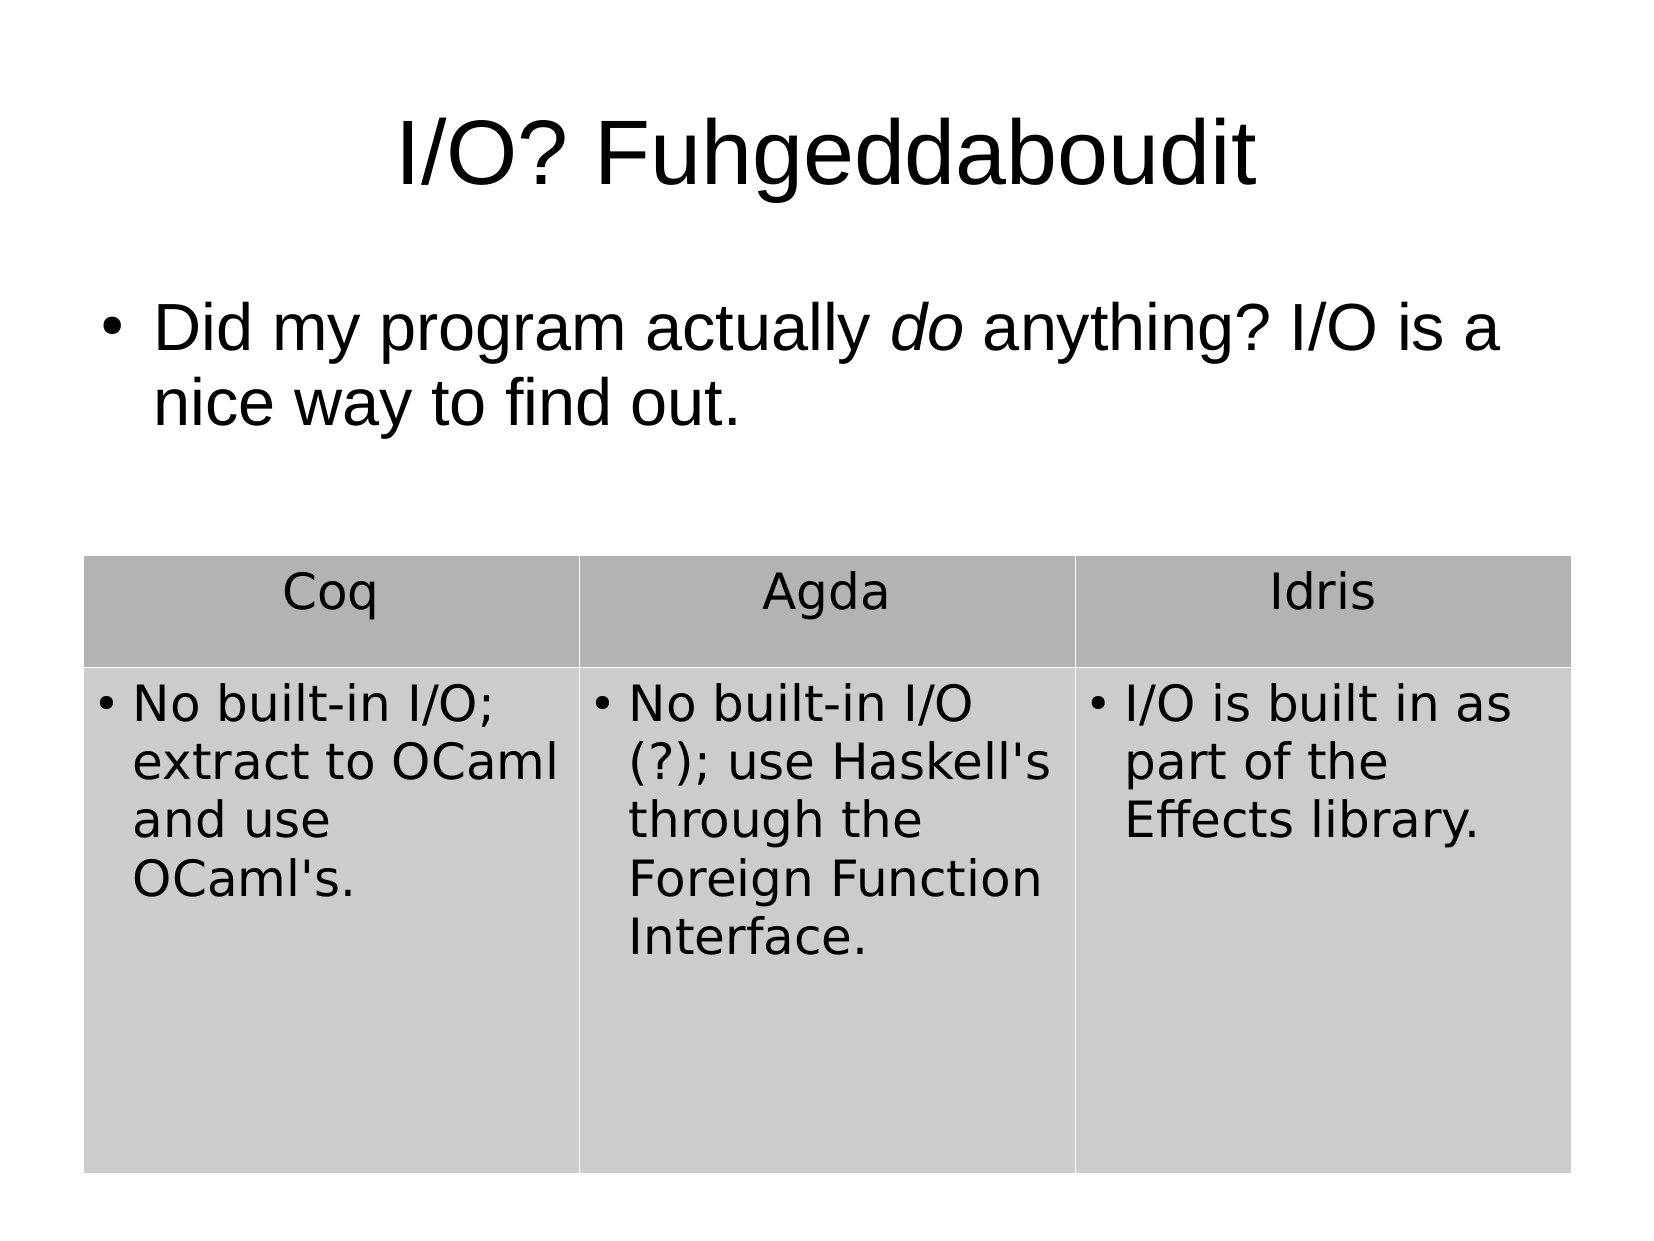

# I/O? Fuhgeddaboudit
Did my program actually do anything? I/O is a nice way to find out.
| Coq | Agda | Idris |
| --- | --- | --- |
| No built-in I/O; extract to OCaml and use OCaml's. | No built-in I/O (?); use Haskell's through the Foreign Function Interface. | I/O is built in as part of the Effects library. |